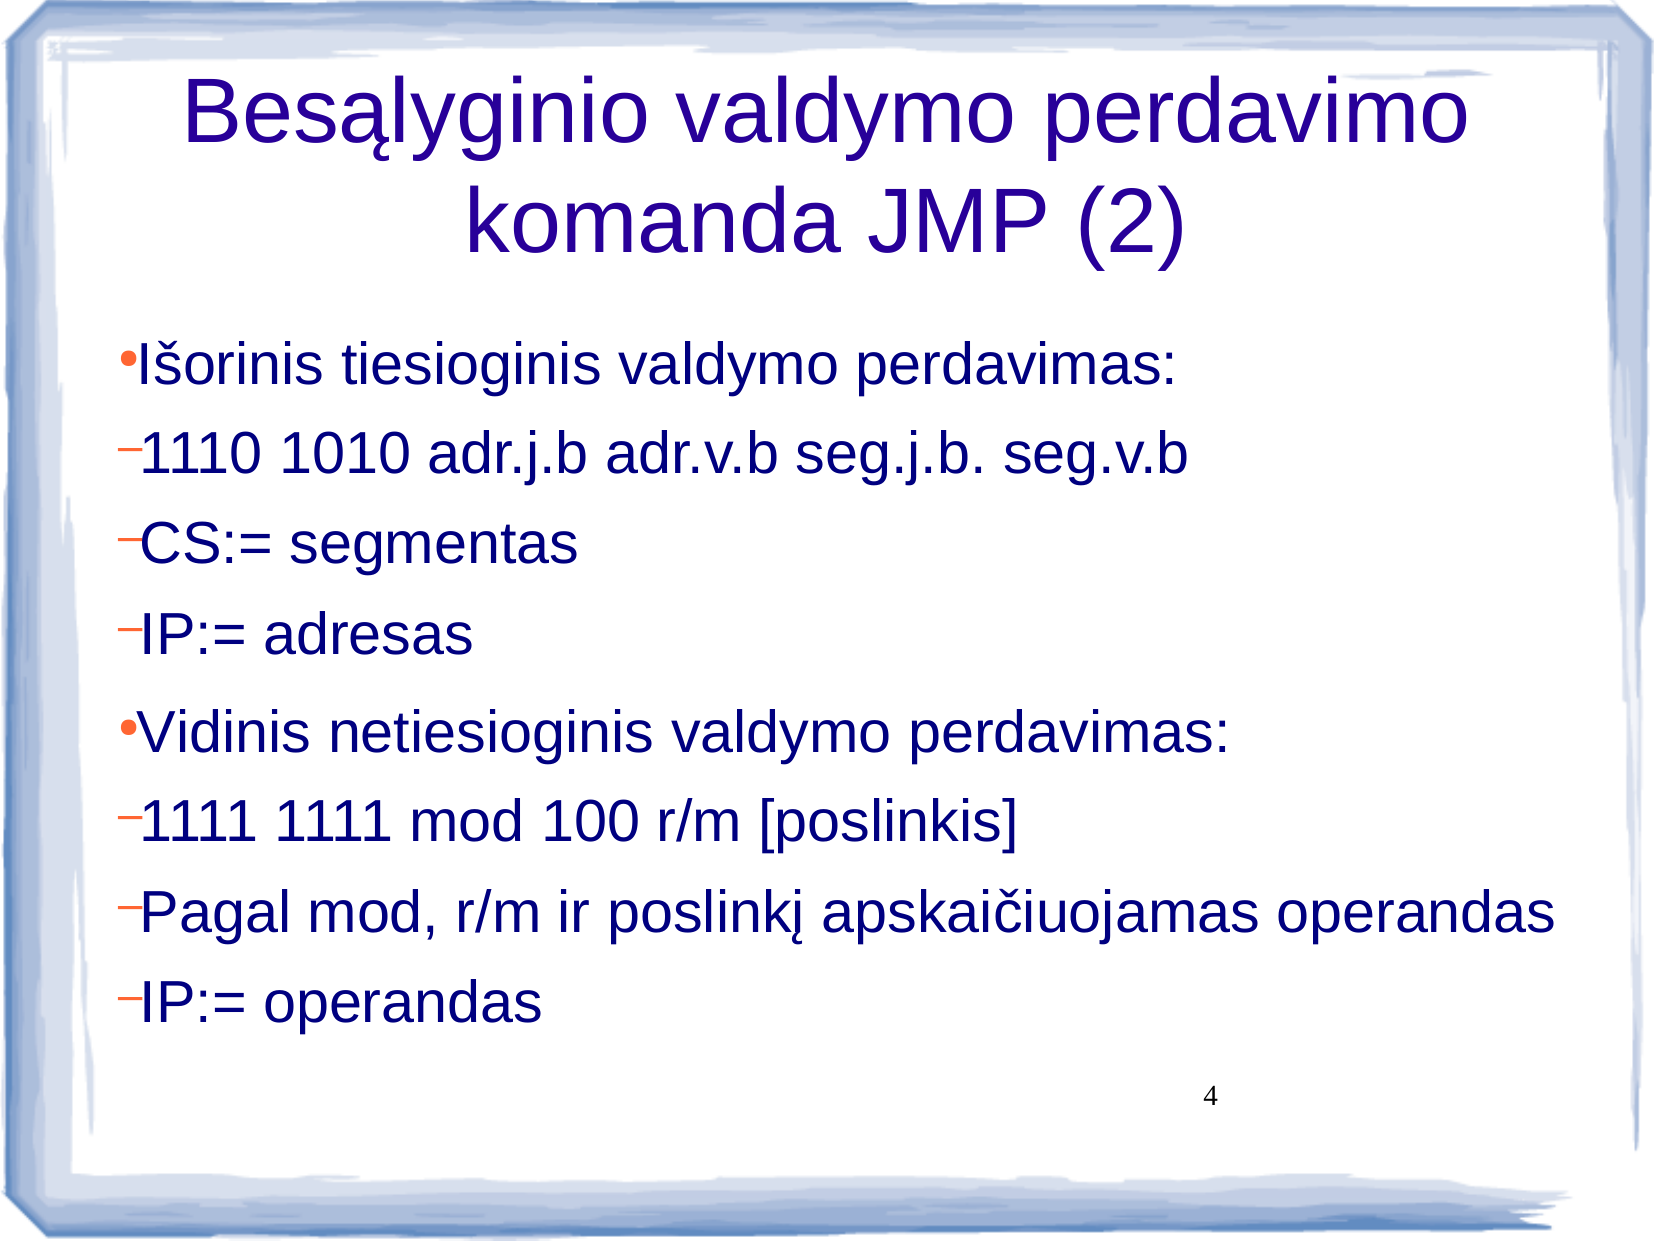

# Besąlyginio valdymo perdavimo komanda JMP (2)
Išorinis tiesioginis valdymo perdavimas:
1110 1010 adr.j.b adr.v.b seg.j.b. seg.v.b
CS:= segmentas
IP:= adresas
Vidinis netiesioginis valdymo perdavimas:
1111 1111 mod 100 r/m [poslinkis]
Pagal mod, r/m ir poslinkį apskaičiuojamas operandas
IP:= operandas
3